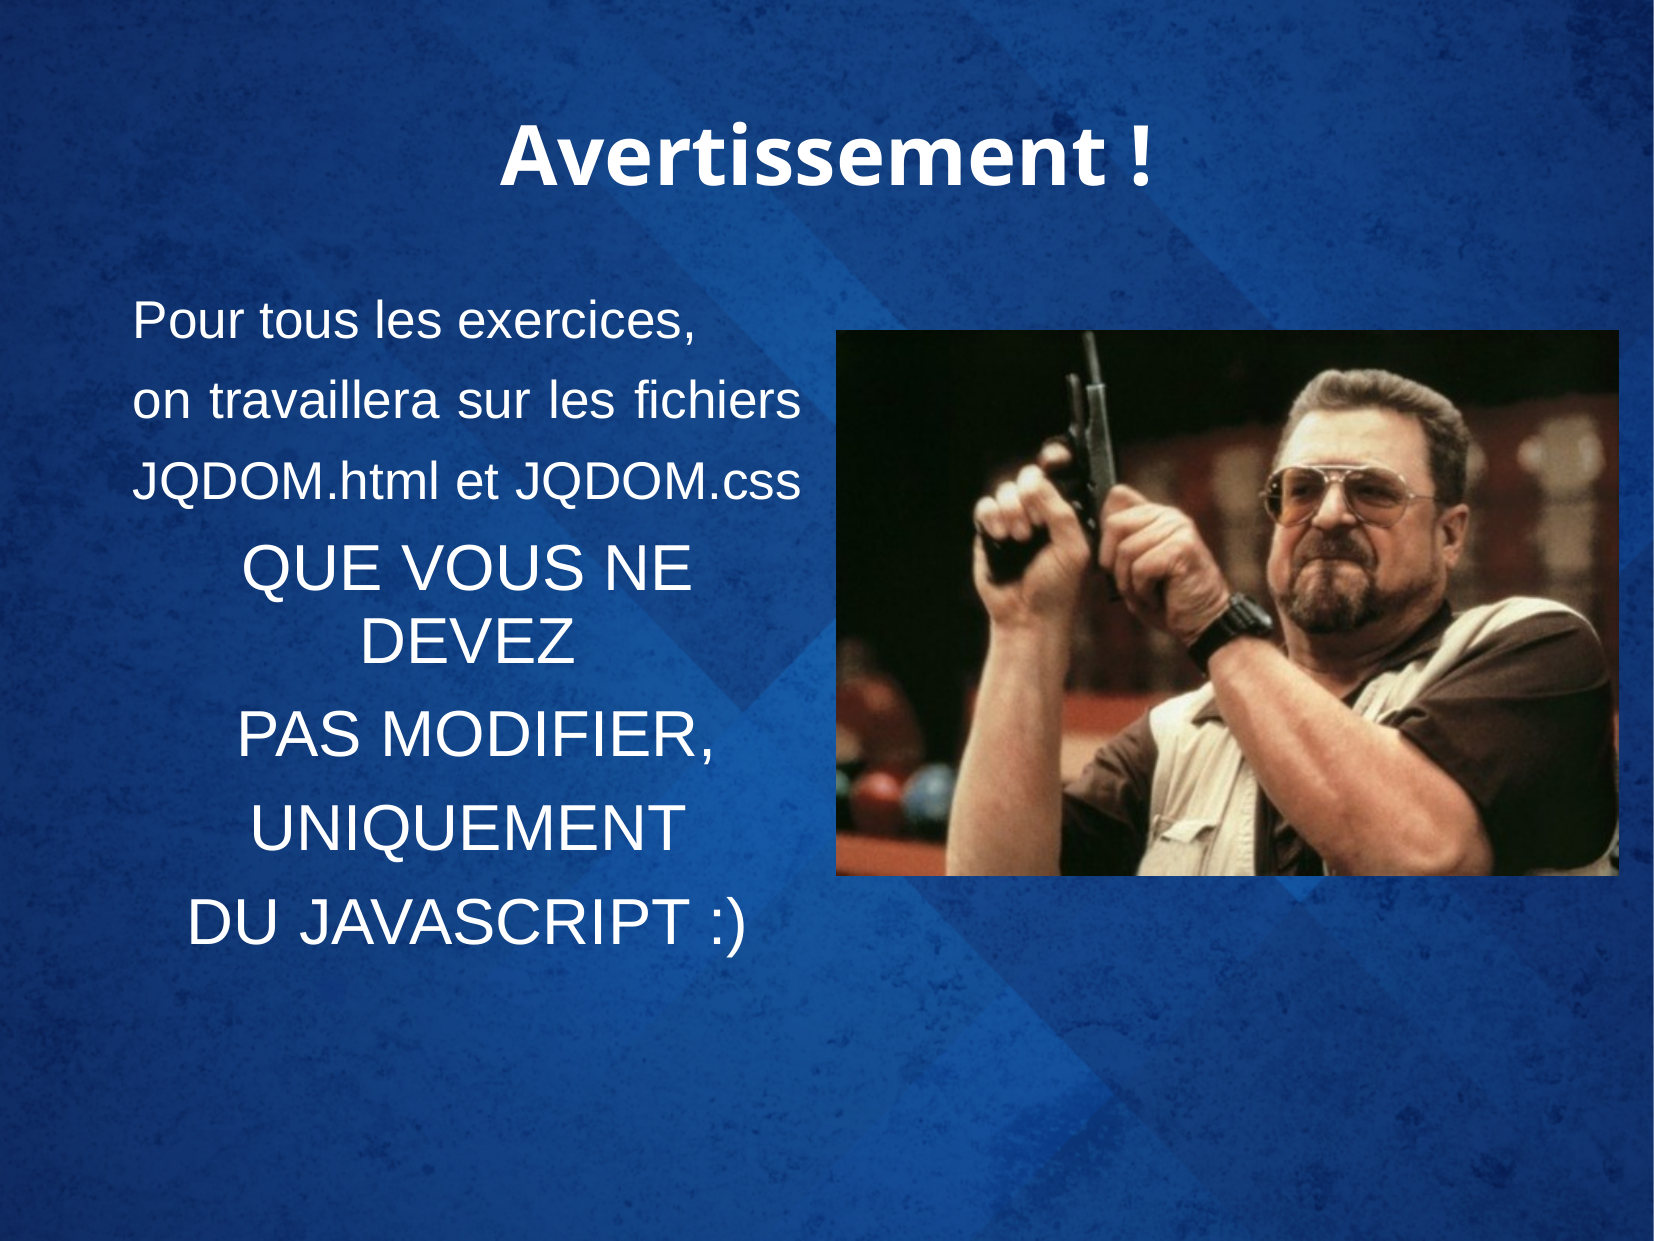

Avertissement !
# Pour tous les exercices,
on travaillera sur les fichiers
JQDOM.html et JQDOM.css
QUE VOUS NE DEVEZ
 PAS MODIFIER,
UNIQUEMENT
 DU JAVASCRIPT :)